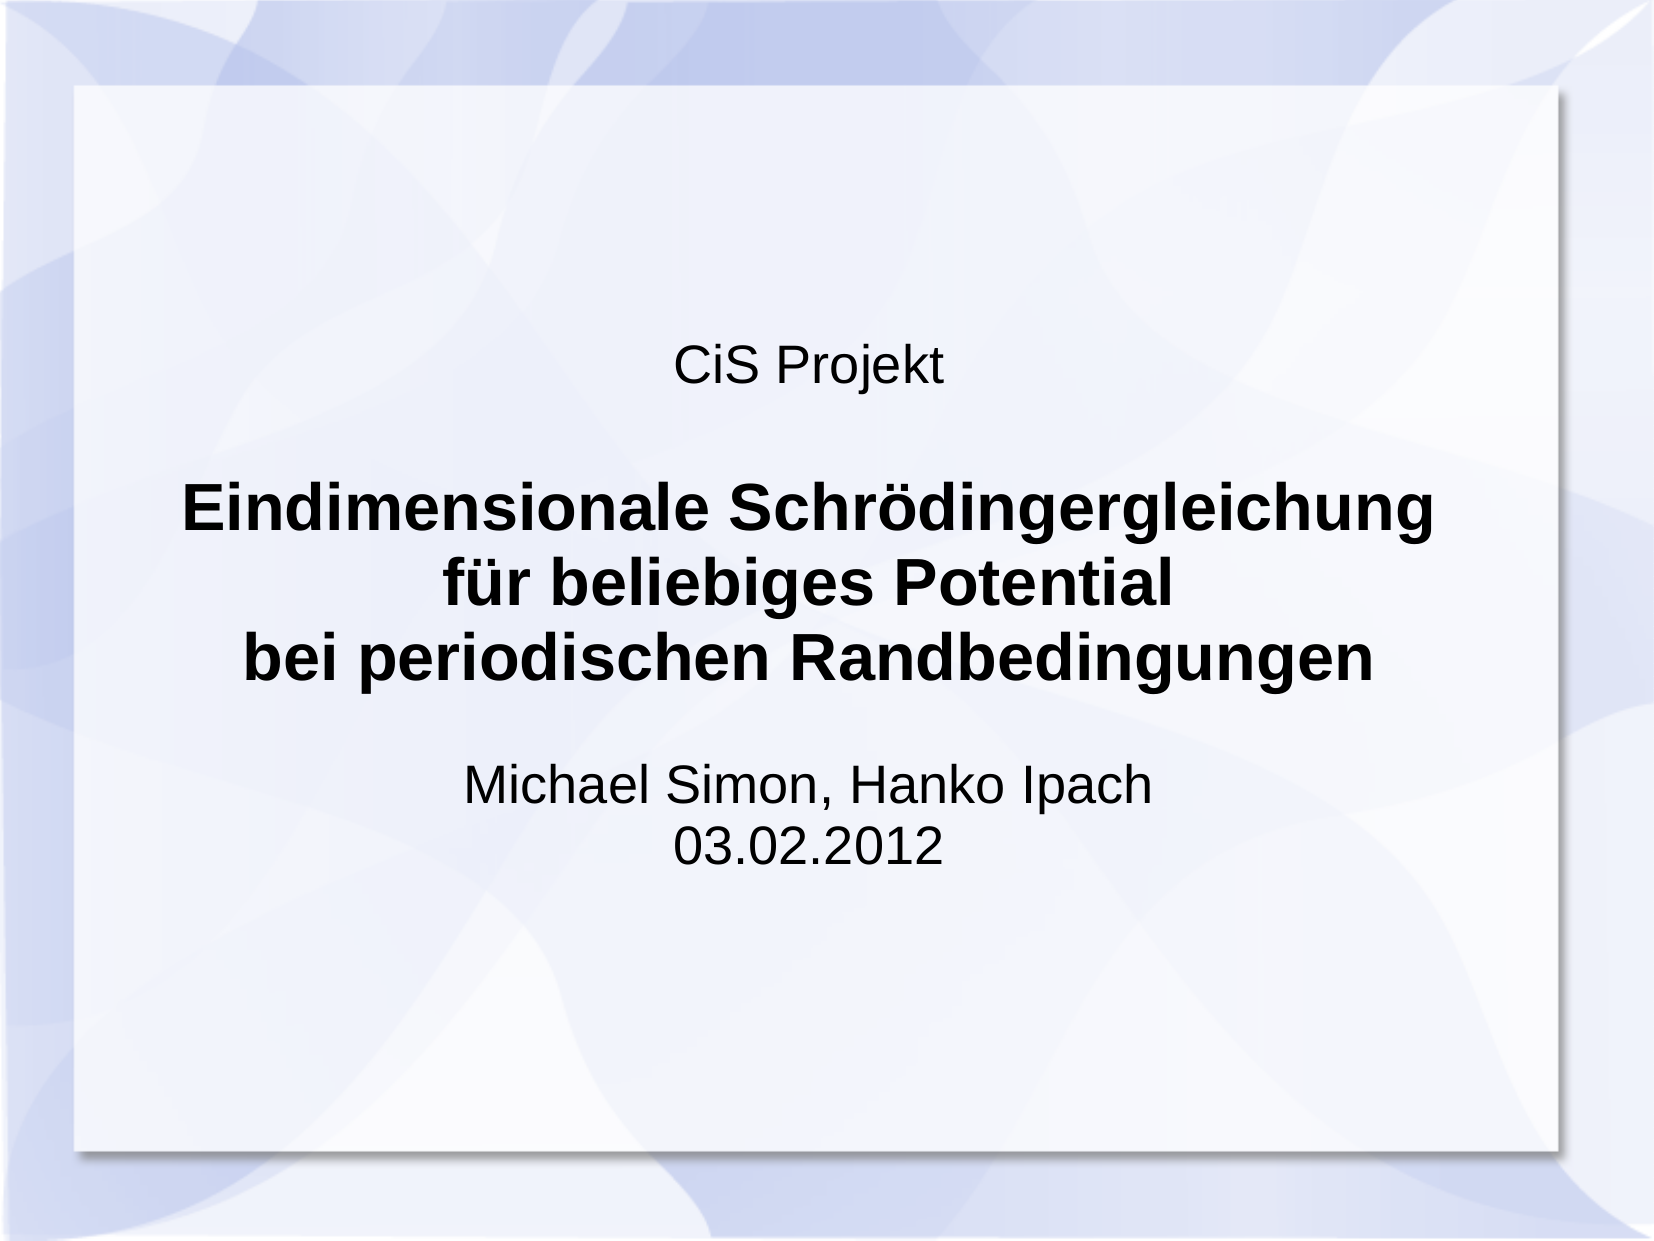

# CiS Projekt
Eindimensionale Schrödingergleichung für beliebiges Potential
bei periodischen Randbedingungen
Michael Simon, Hanko Ipach
03.02.2012